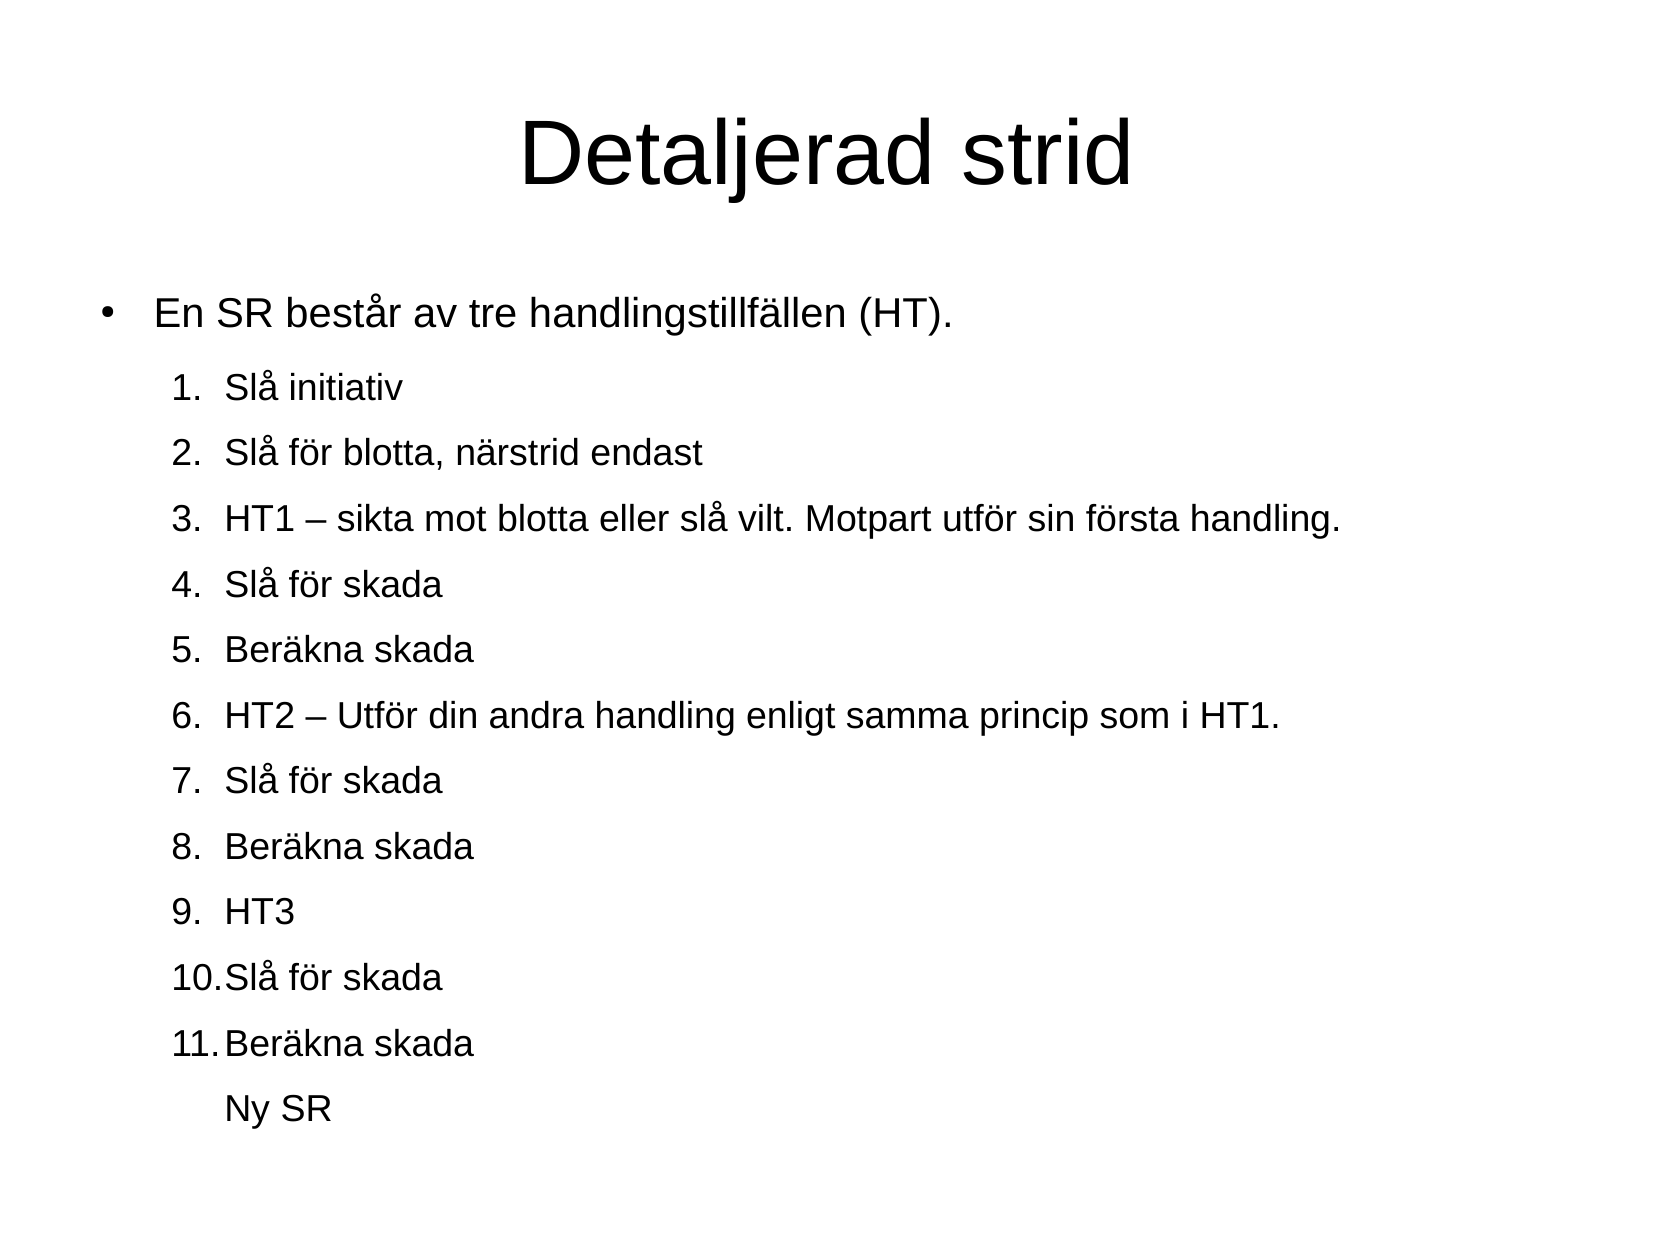

# Detaljerad strid
En SR består av tre handlingstillfällen (HT).
Slå initiativ
Slå för blotta, närstrid endast
HT1 – sikta mot blotta eller slå vilt. Motpart utför sin första handling.
Slå för skada
Beräkna skada
HT2 – Utför din andra handling enligt samma princip som i HT1.
Slå för skada
Beräkna skada
HT3
Slå för skada
Beräkna skada
Ny SR